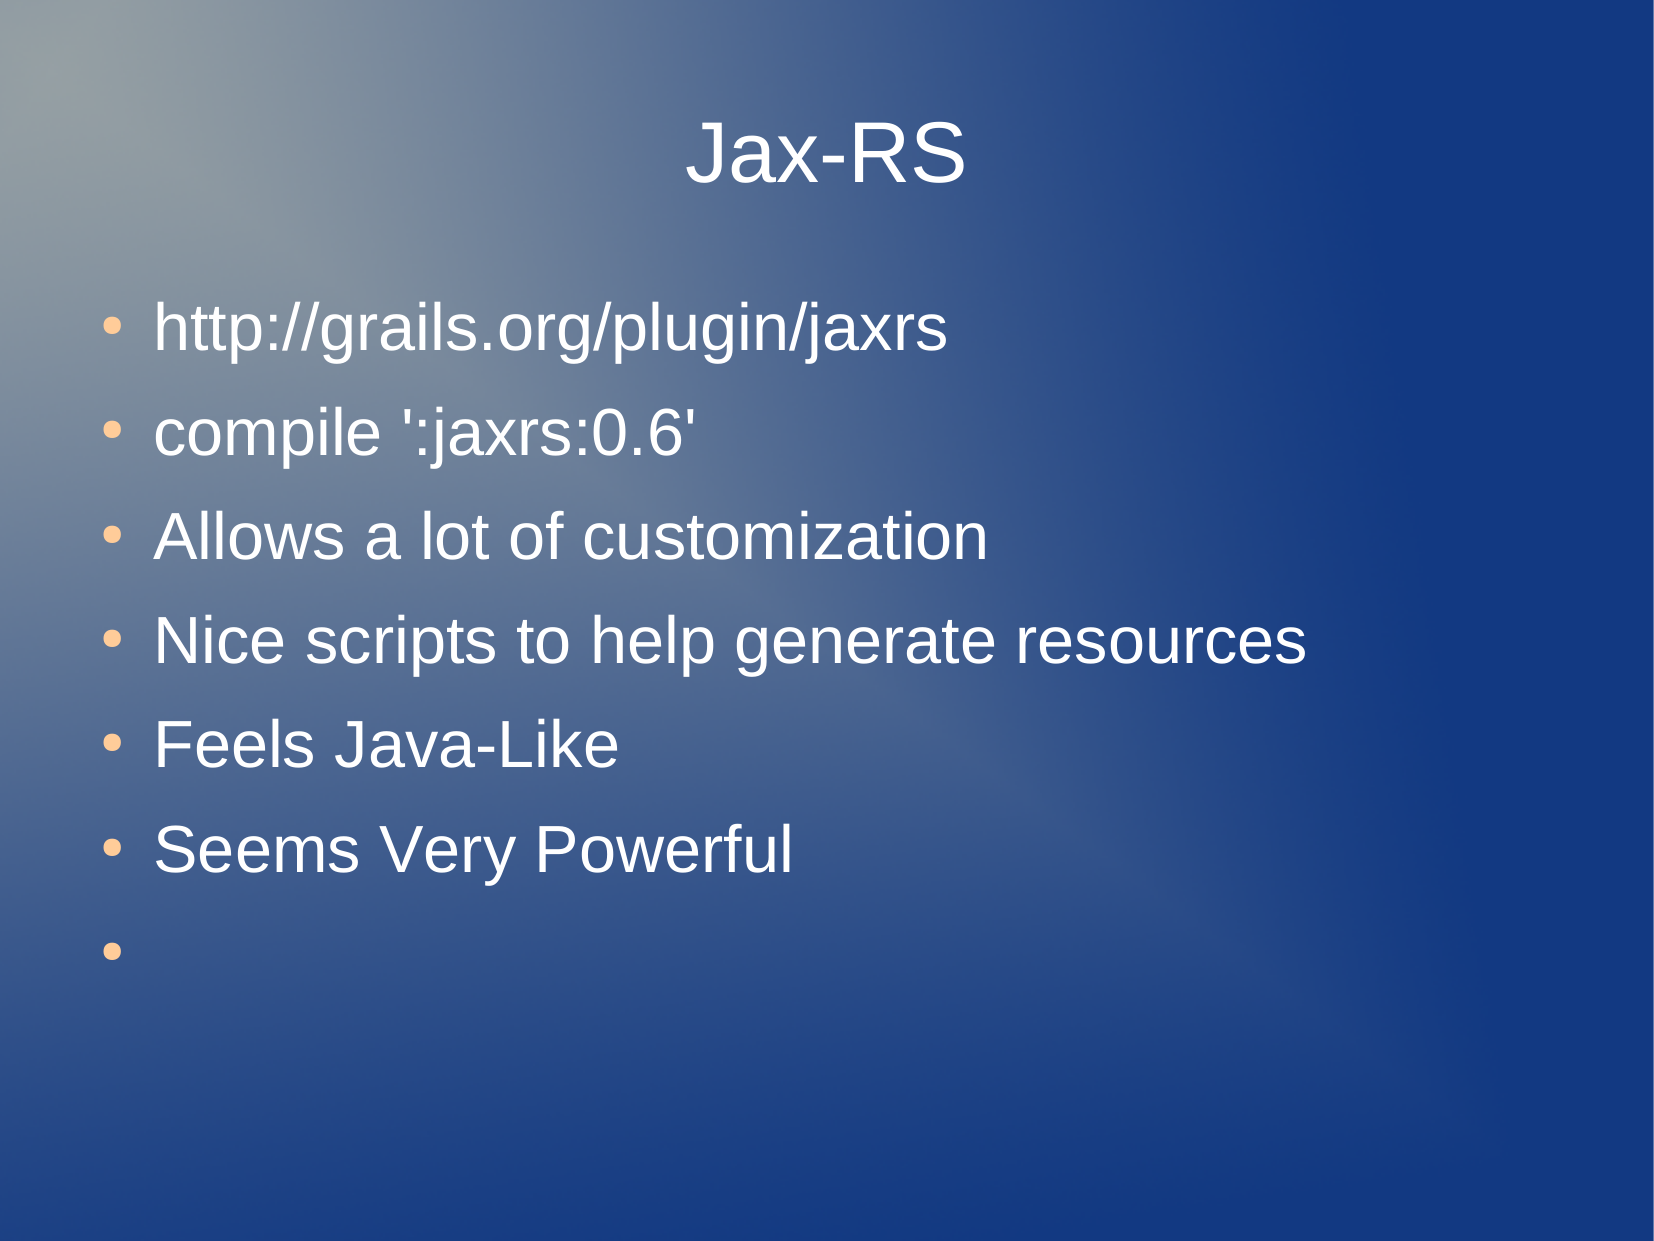

# Jax-RS
http://grails.org/plugin/jaxrs
compile ':jaxrs:0.6'
Allows a lot of customization
Nice scripts to help generate resources
Feels Java-Like
Seems Very Powerful